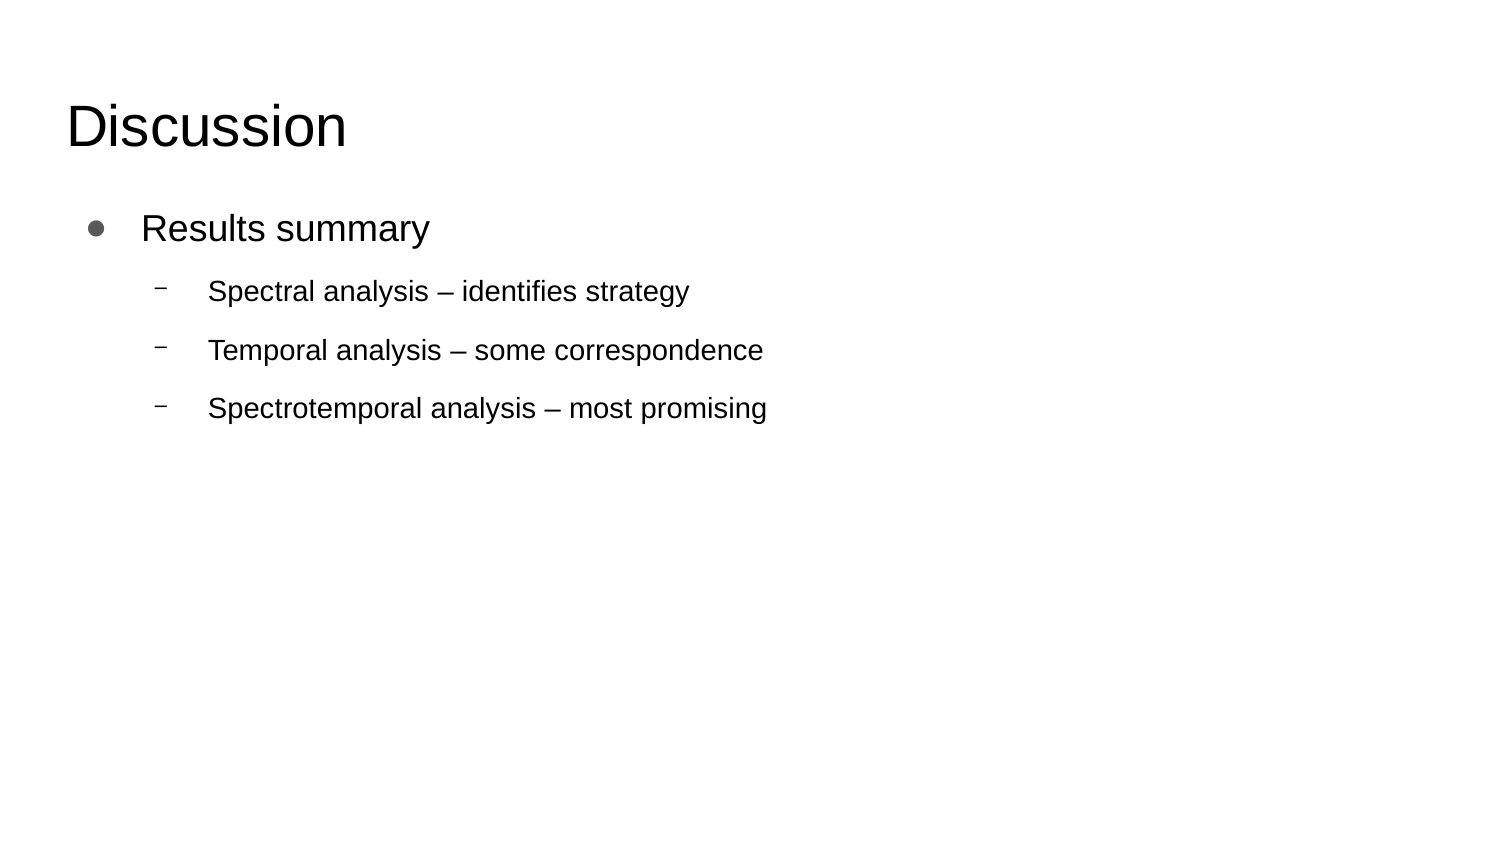

# Discussion
Results summary
Spectral analysis – identifies strategy
Temporal analysis – some correspondence
Spectrotemporal analysis – most promising